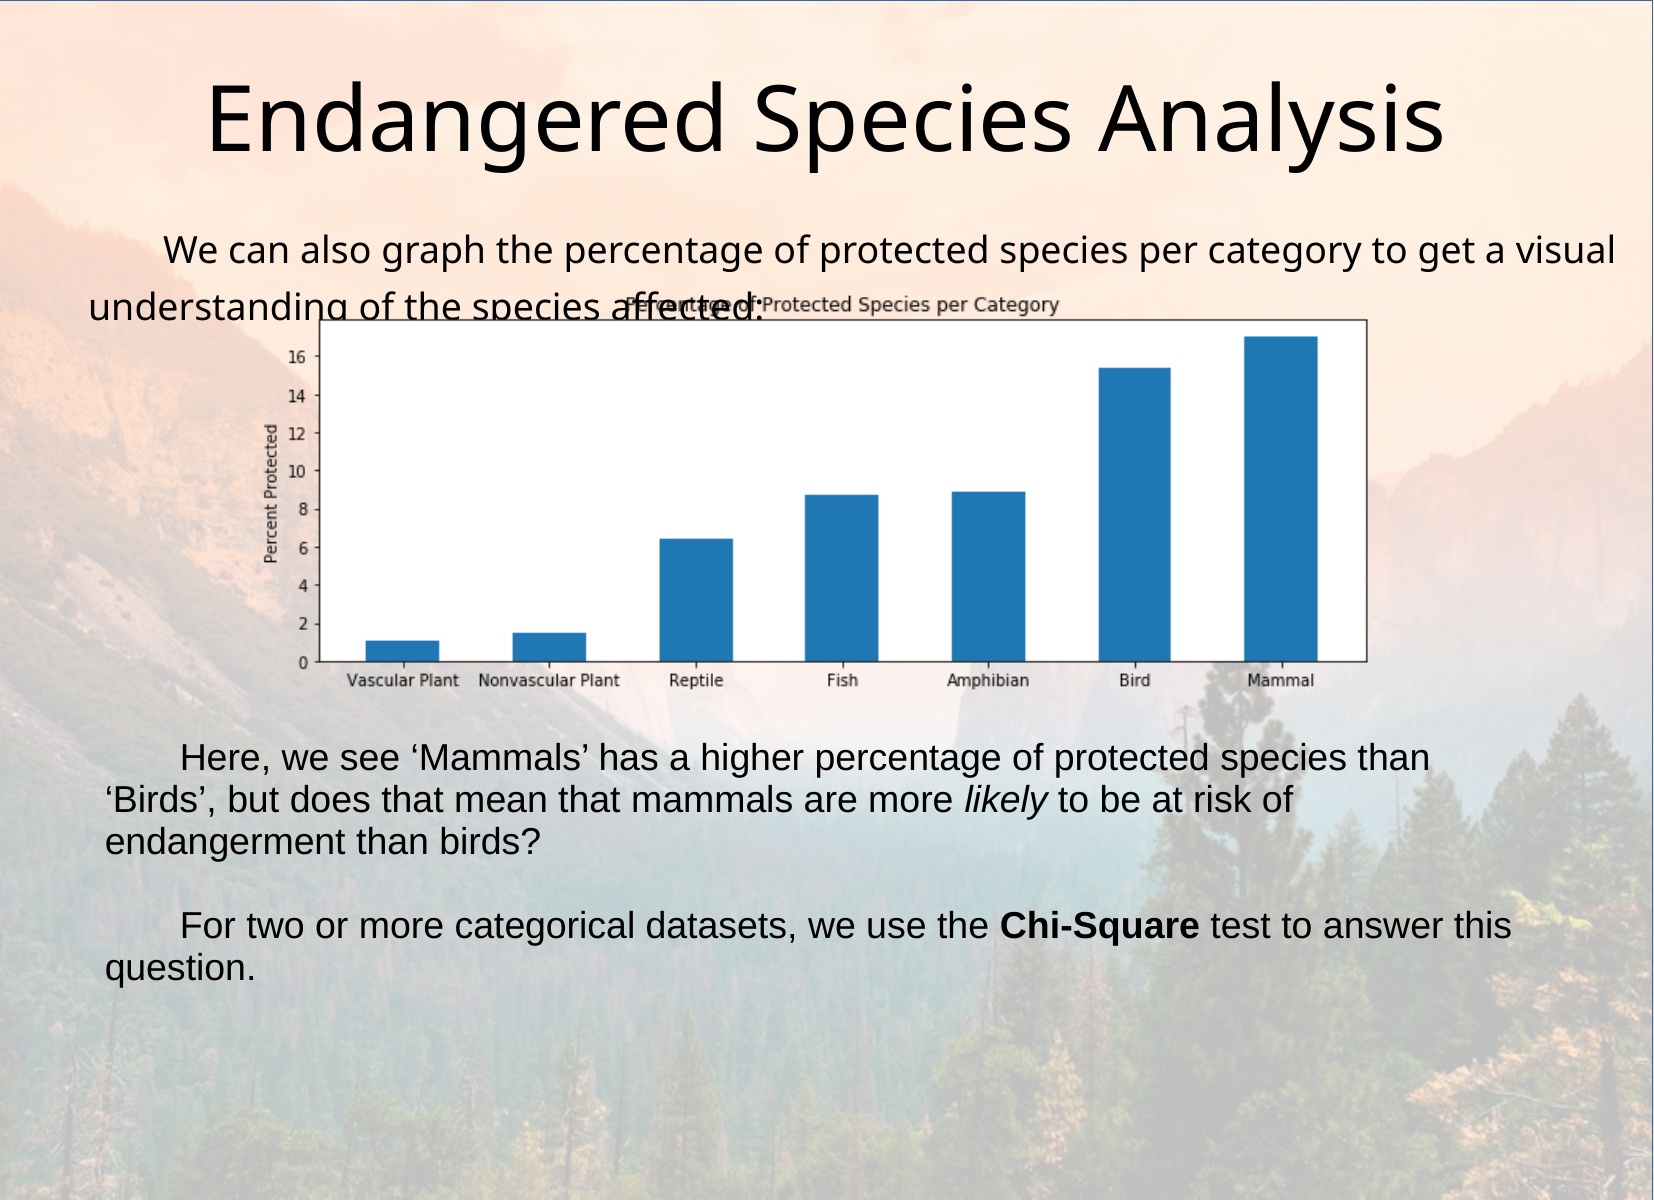

Endangered Species Analysis
	We can also graph the percentage of protected species per category to get a visual
understanding of the species affected:
	Here, we see ‘Mammals’ has a higher percentage of protected species than ‘Birds’, but does that mean that mammals are more likely to be at risk of endangerment than birds?
	For two or more categorical datasets, we use the Chi-Square test to answer this question.